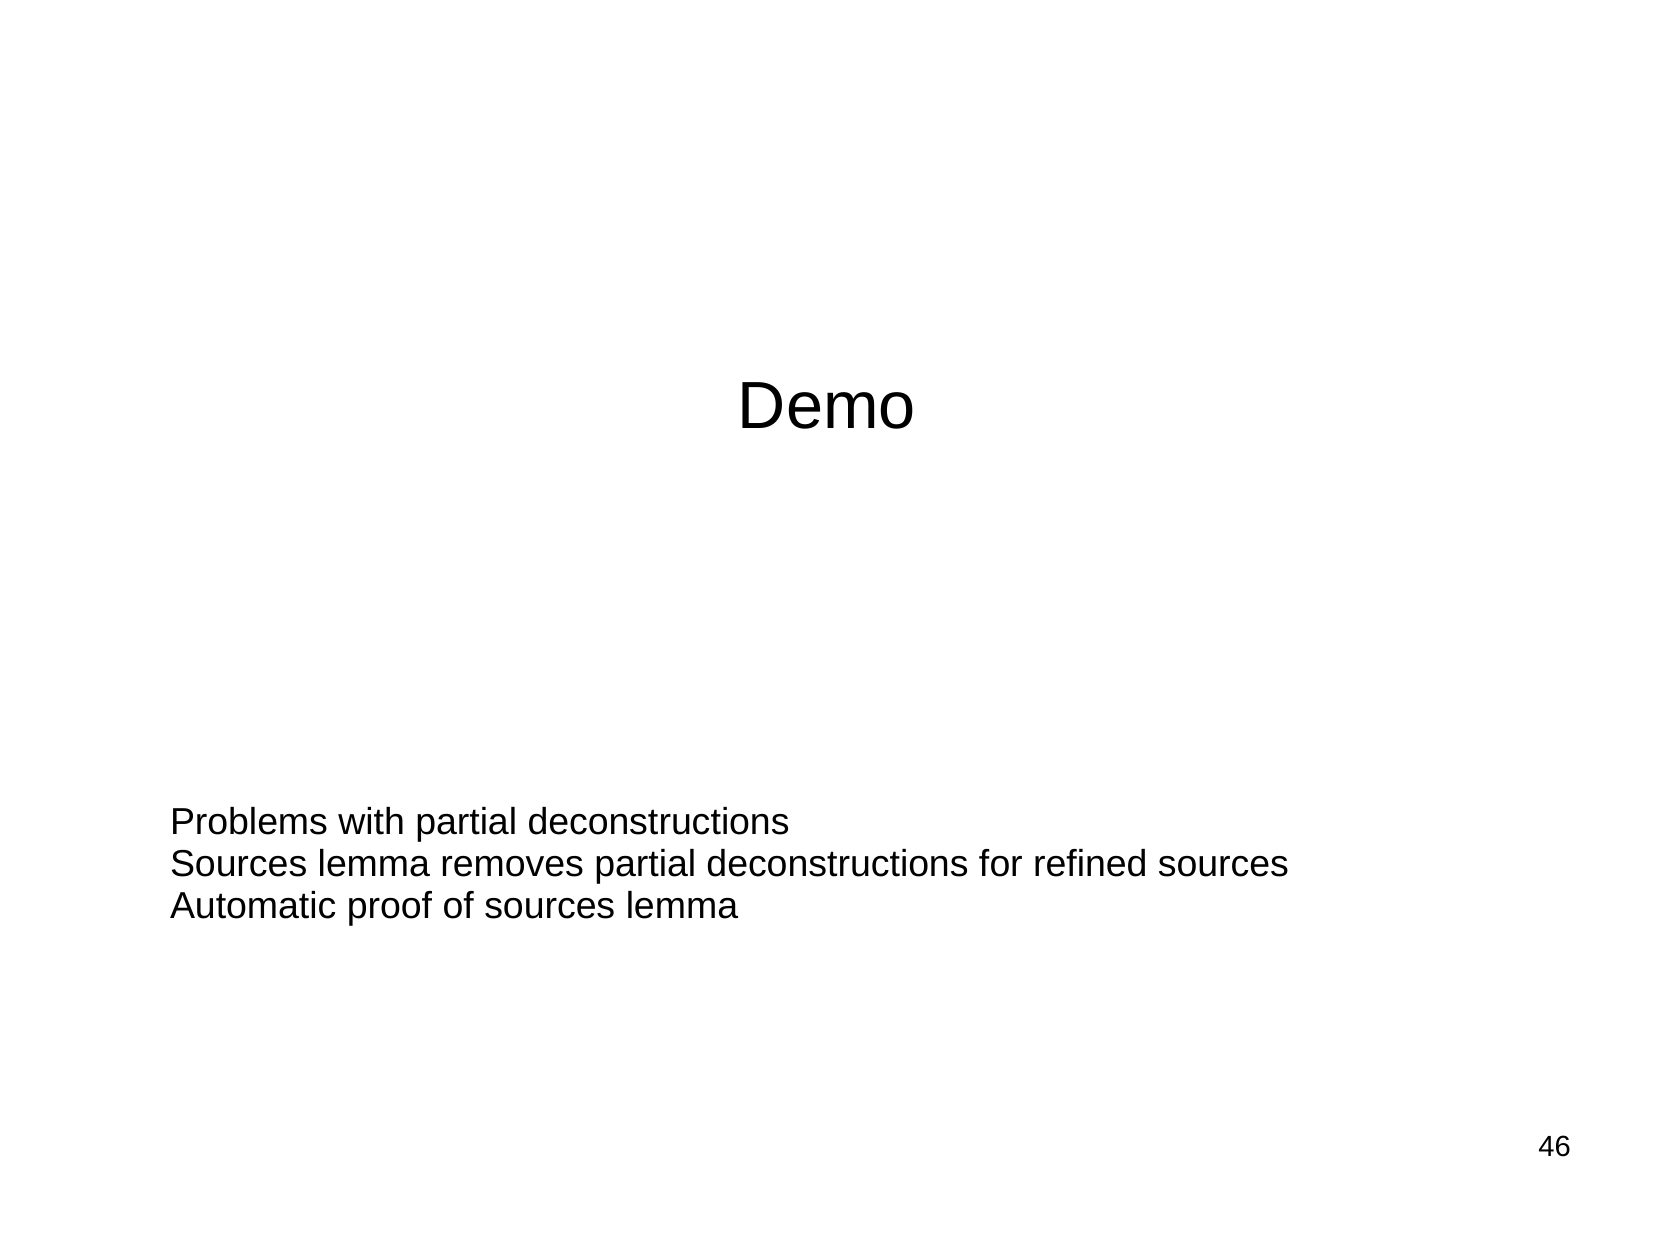

# Demo
Problems with partial deconstructions
Sources lemma removes partial deconstructions for refined sources
Automatic proof of sources lemma
46